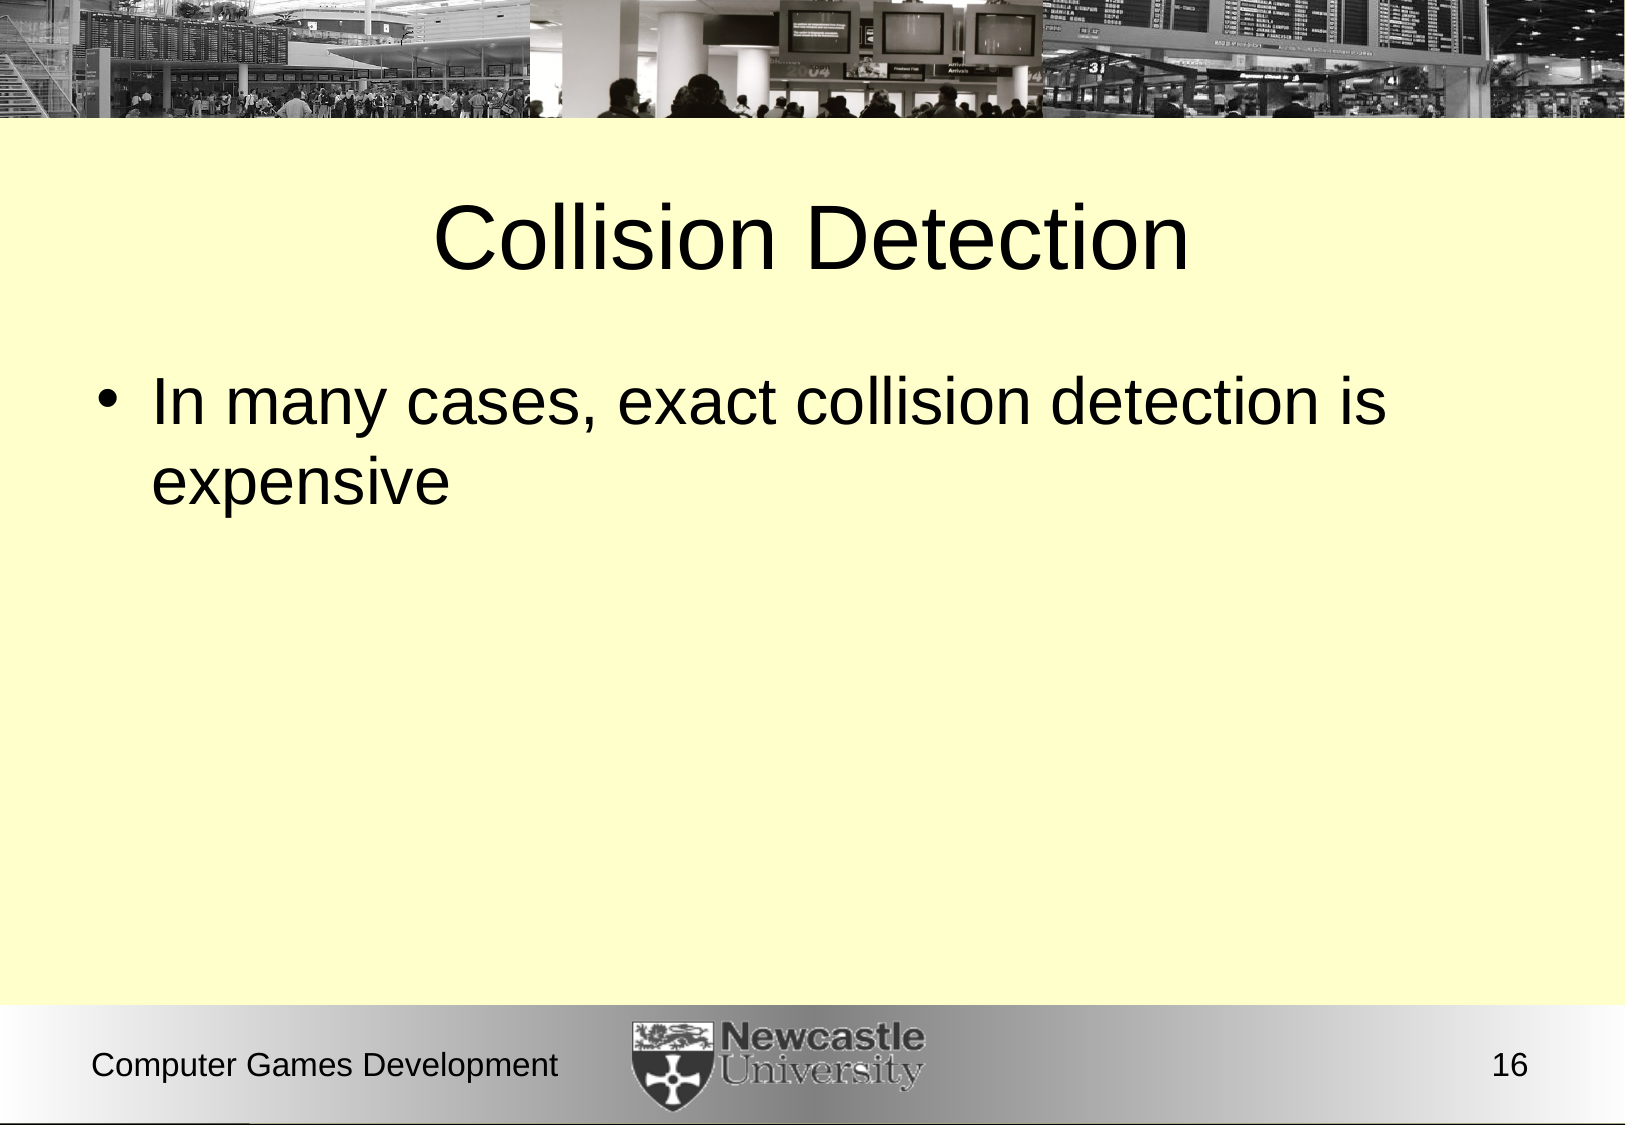

Collision Detection
In many cases, exact collision detection is expensive
Computer Games Development